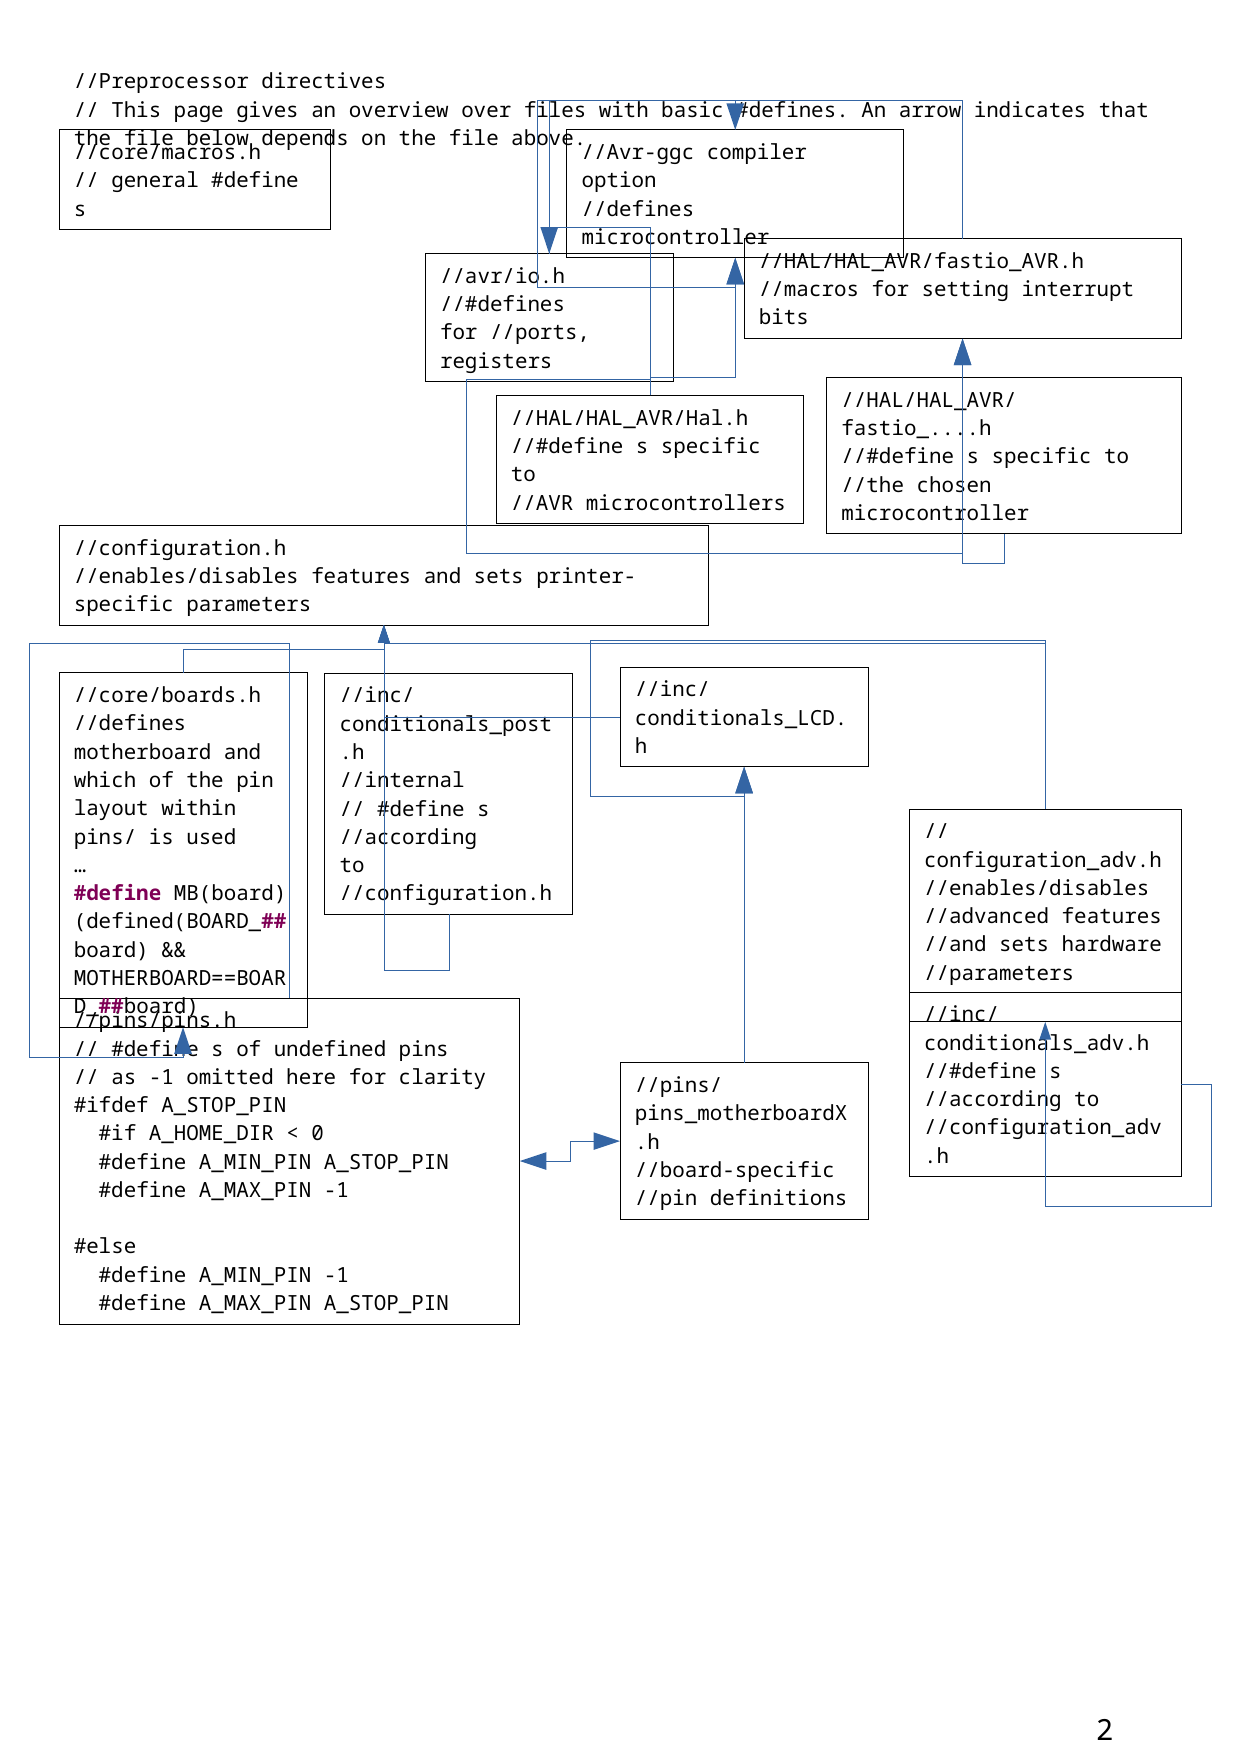

//Preprocessor directives
// This page gives an overview over files with basic #defines. An arrow indicates that the file below depends on the file above.
//core/macros.h
// general #define s
//Avr-ggc compiler option
//defines microcontroller
//HAL/HAL_AVR/fastio_AVR.h
//macros for setting interrupt bits
//avr/io.h
//#defines for //ports, registers
//HAL/HAL_AVR/fastio_....h
//#define s specific to
//the chosen microcontroller
//HAL/HAL_AVR/Hal.h
//#define s specific to
//AVR microcontrollers
//configuration.h
//enables/disables features and sets printer-specific parameters
//inc/ conditionals_LCD.h
//core/boards.h
//defines motherboard and which of the pin layout within pins/ is used
…
#define MB(board) (defined(BOARD_##board) && MOTHERBOARD==BOARD_##board)
//inc/conditionals_post.h
//internal
// #define s //according to //configuration.h
//configuration_adv.h
//enables/disables
//advanced features
//and sets hardware
//parameters
//inc/conditionals_adv.h
//#define s
//according to //configuration_adv.h
//pins/pins.h
// #define s of undefined pins
// as -1 omitted here for clarity
#ifdef A_STOP_PIN
 #if A_HOME_DIR < 0
 #define A_MIN_PIN A_STOP_PIN
 #define A_MAX_PIN -1
#else
 #define A_MIN_PIN -1
 #define A_MAX_PIN A_STOP_PIN
//pins/pins_motherboardX.h
//board-specific
//pin definitions